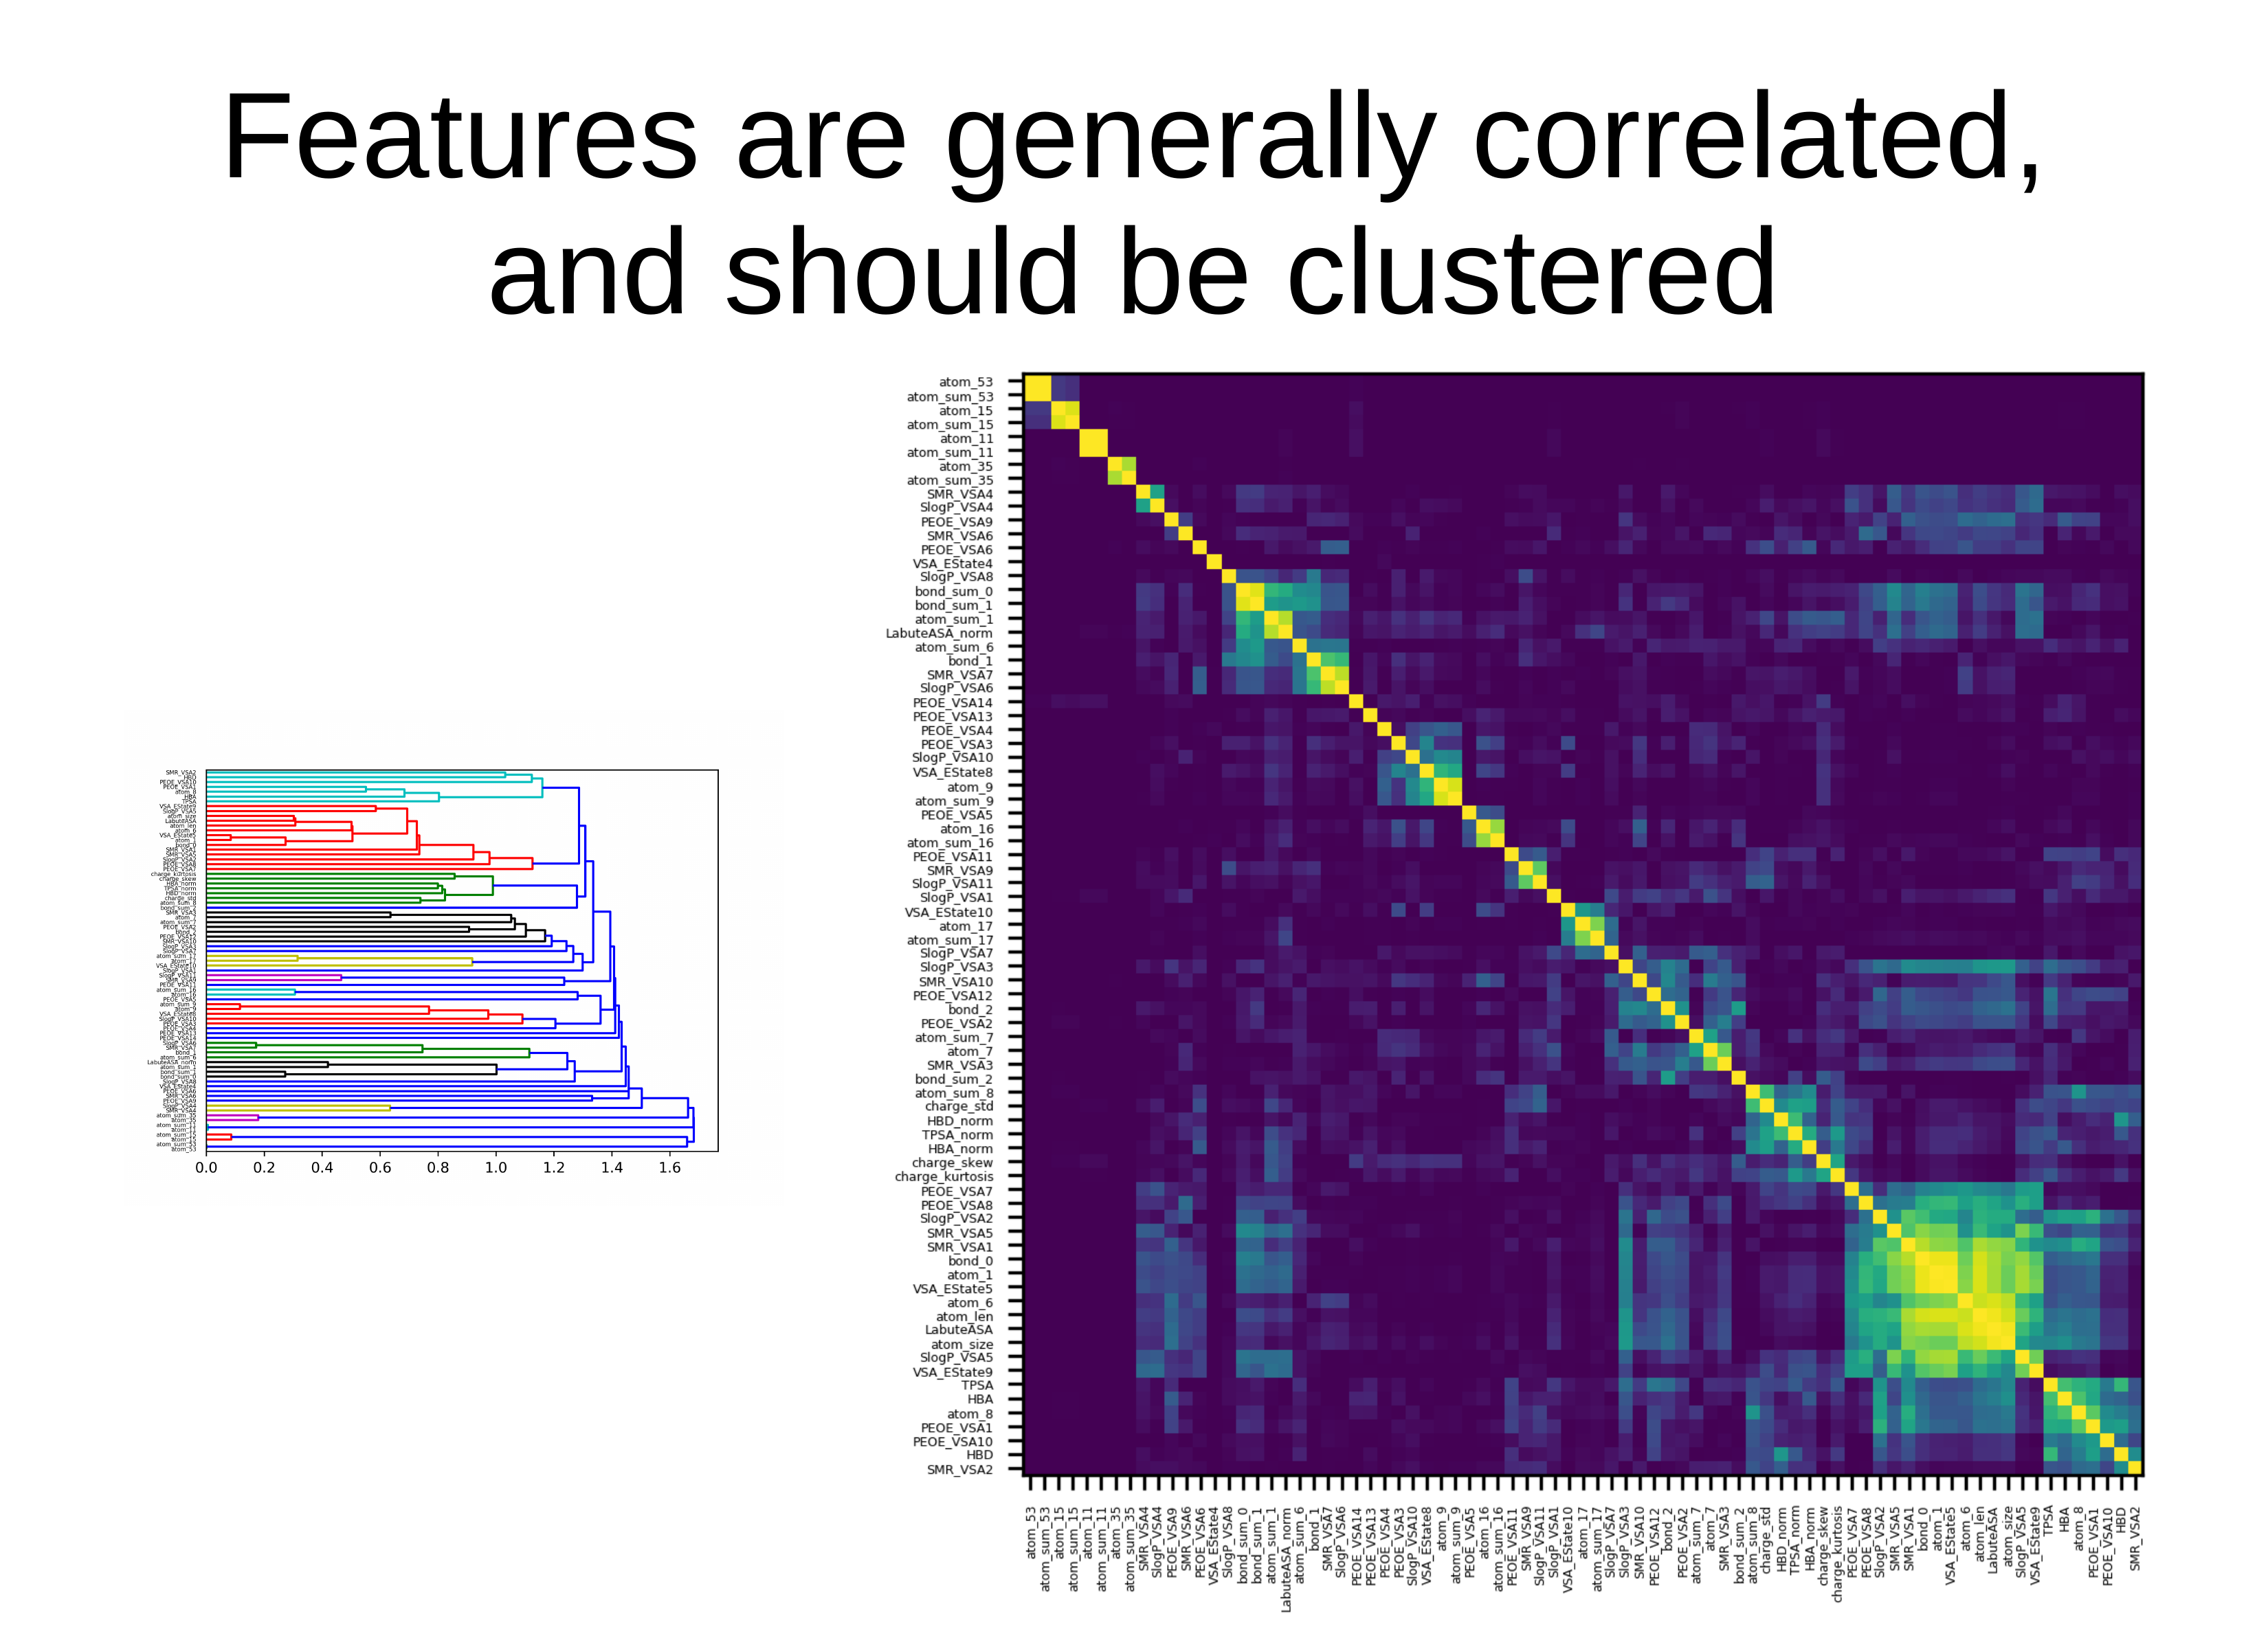

# Features are generally correlated, and should be clustered